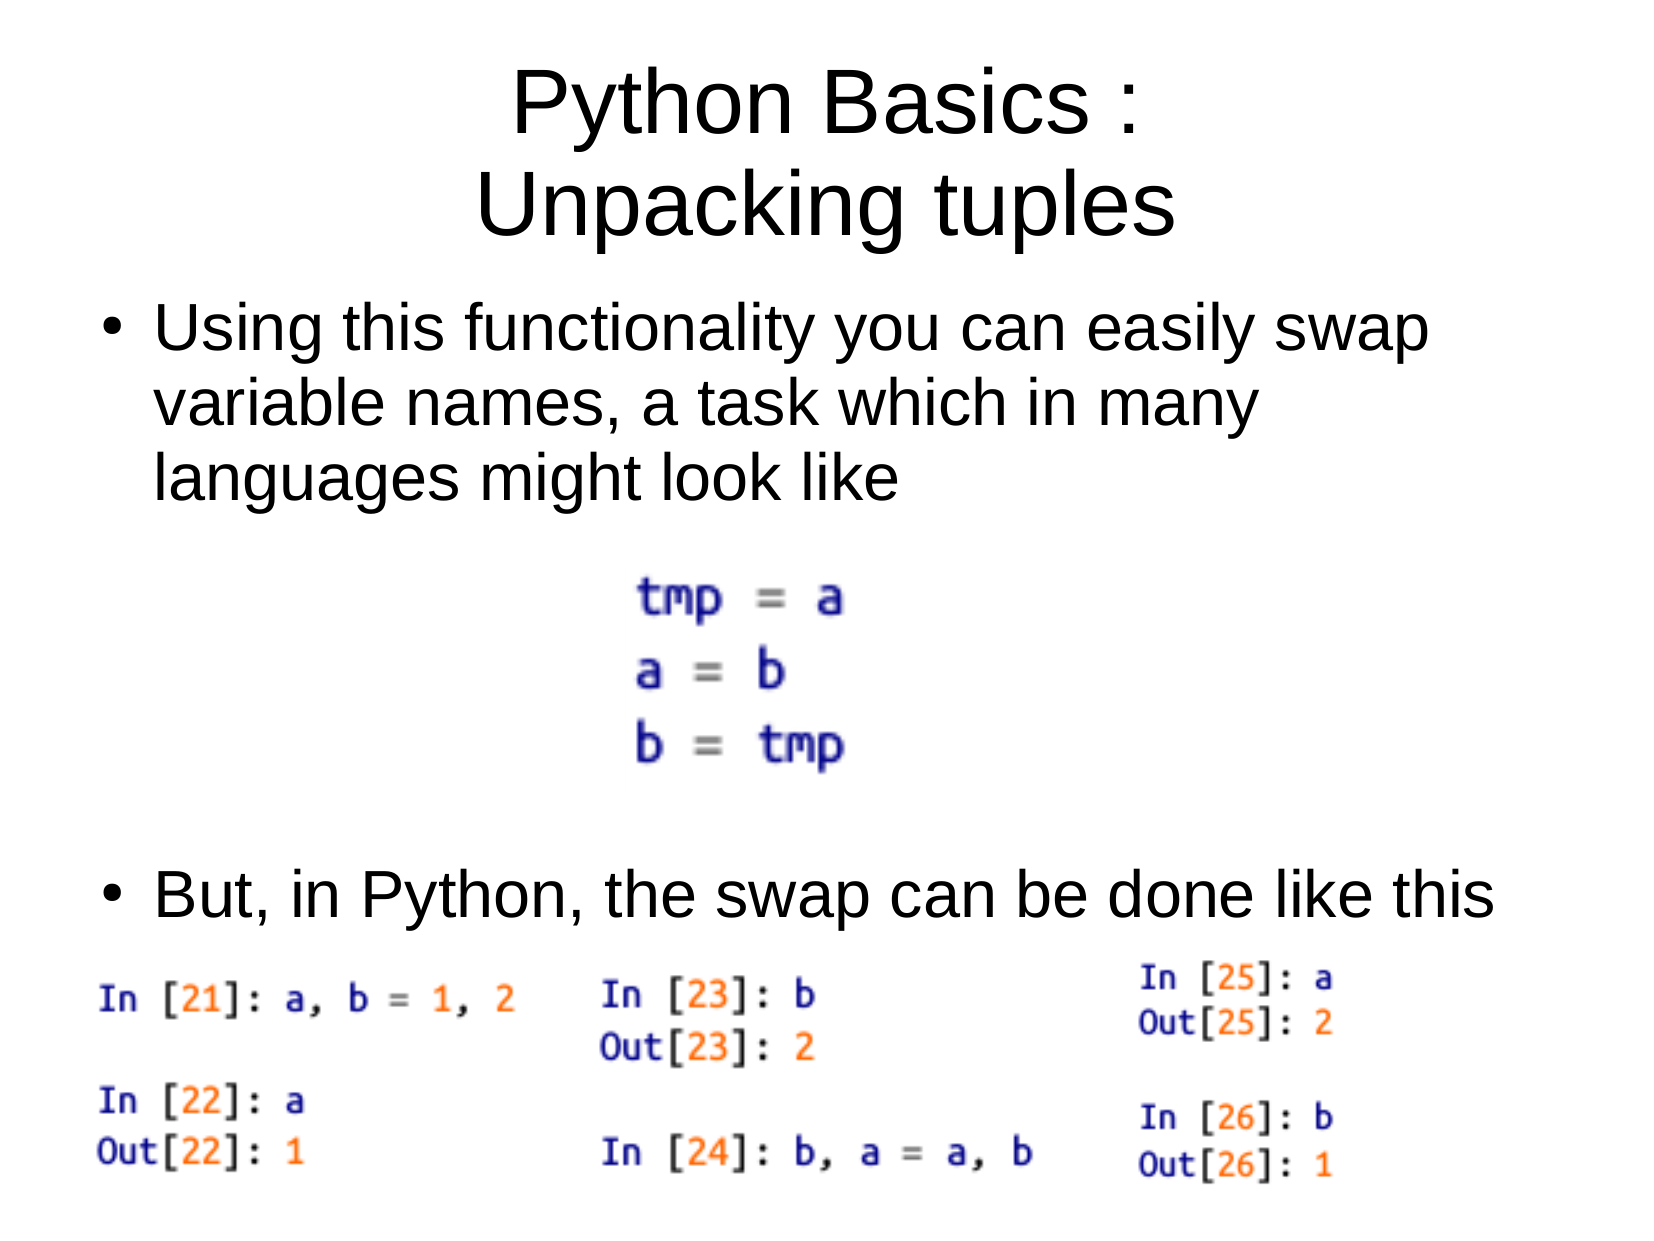

# Python Basics : Unpacking tuples
Using this functionality you can easily swap variable names, a task which in many languages might look like
But, in Python, the swap can be done like this